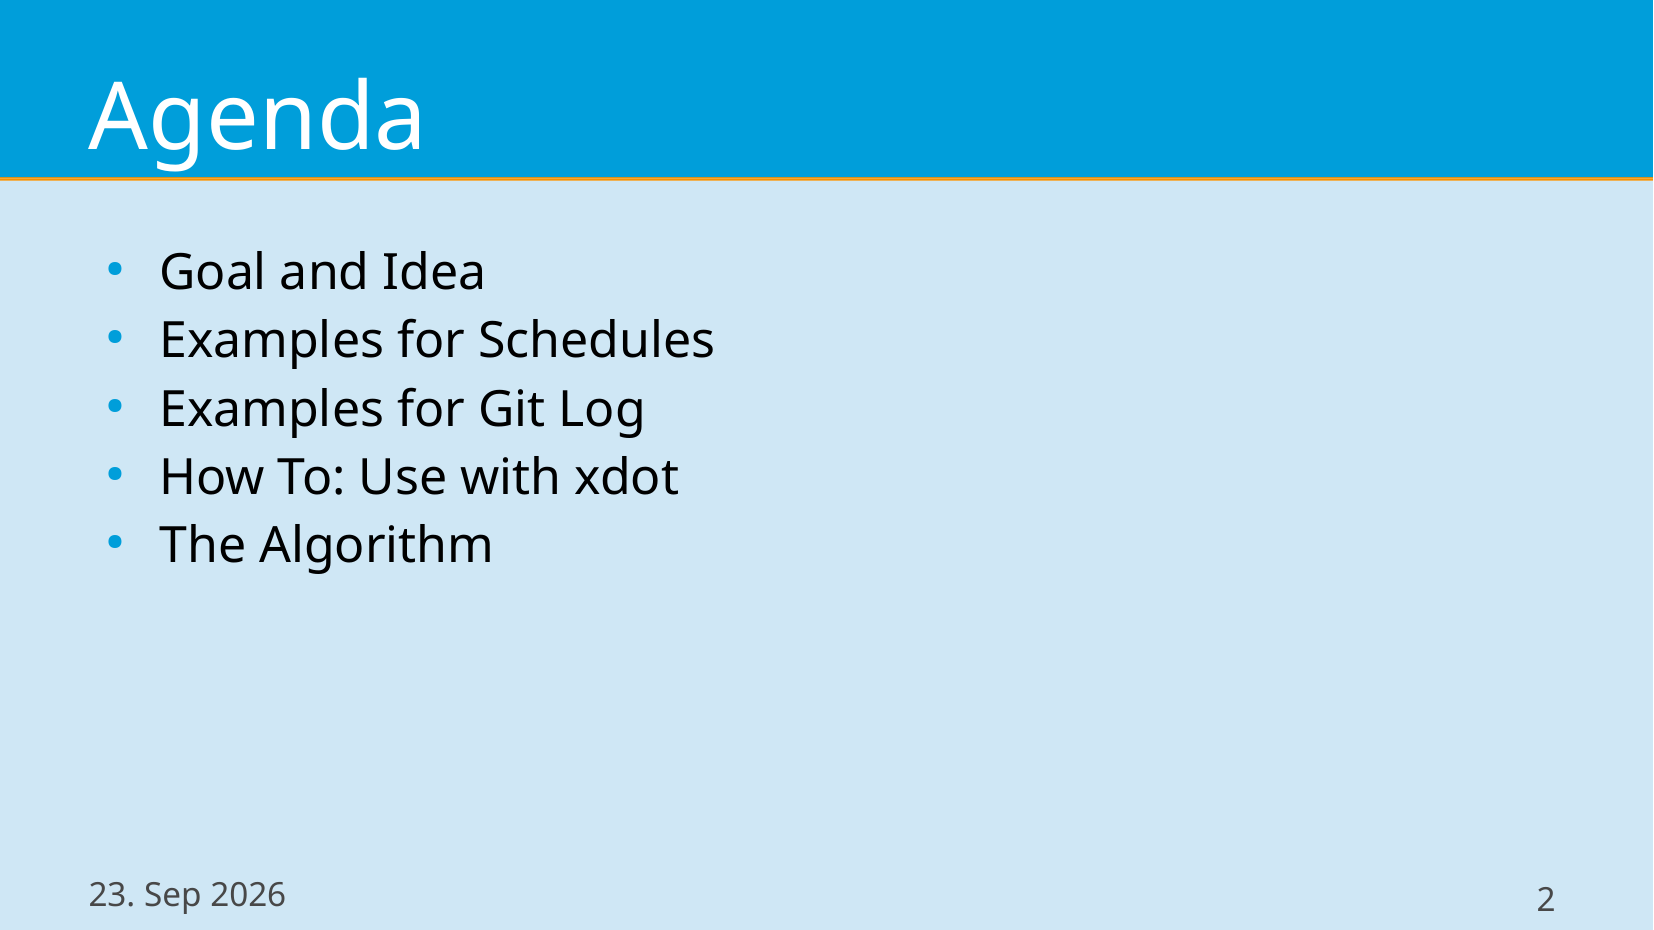

# Agenda
Goal and Idea
Examples for Schedules
Examples for Git Log
How To: Use with xdot
The Algorithm
2